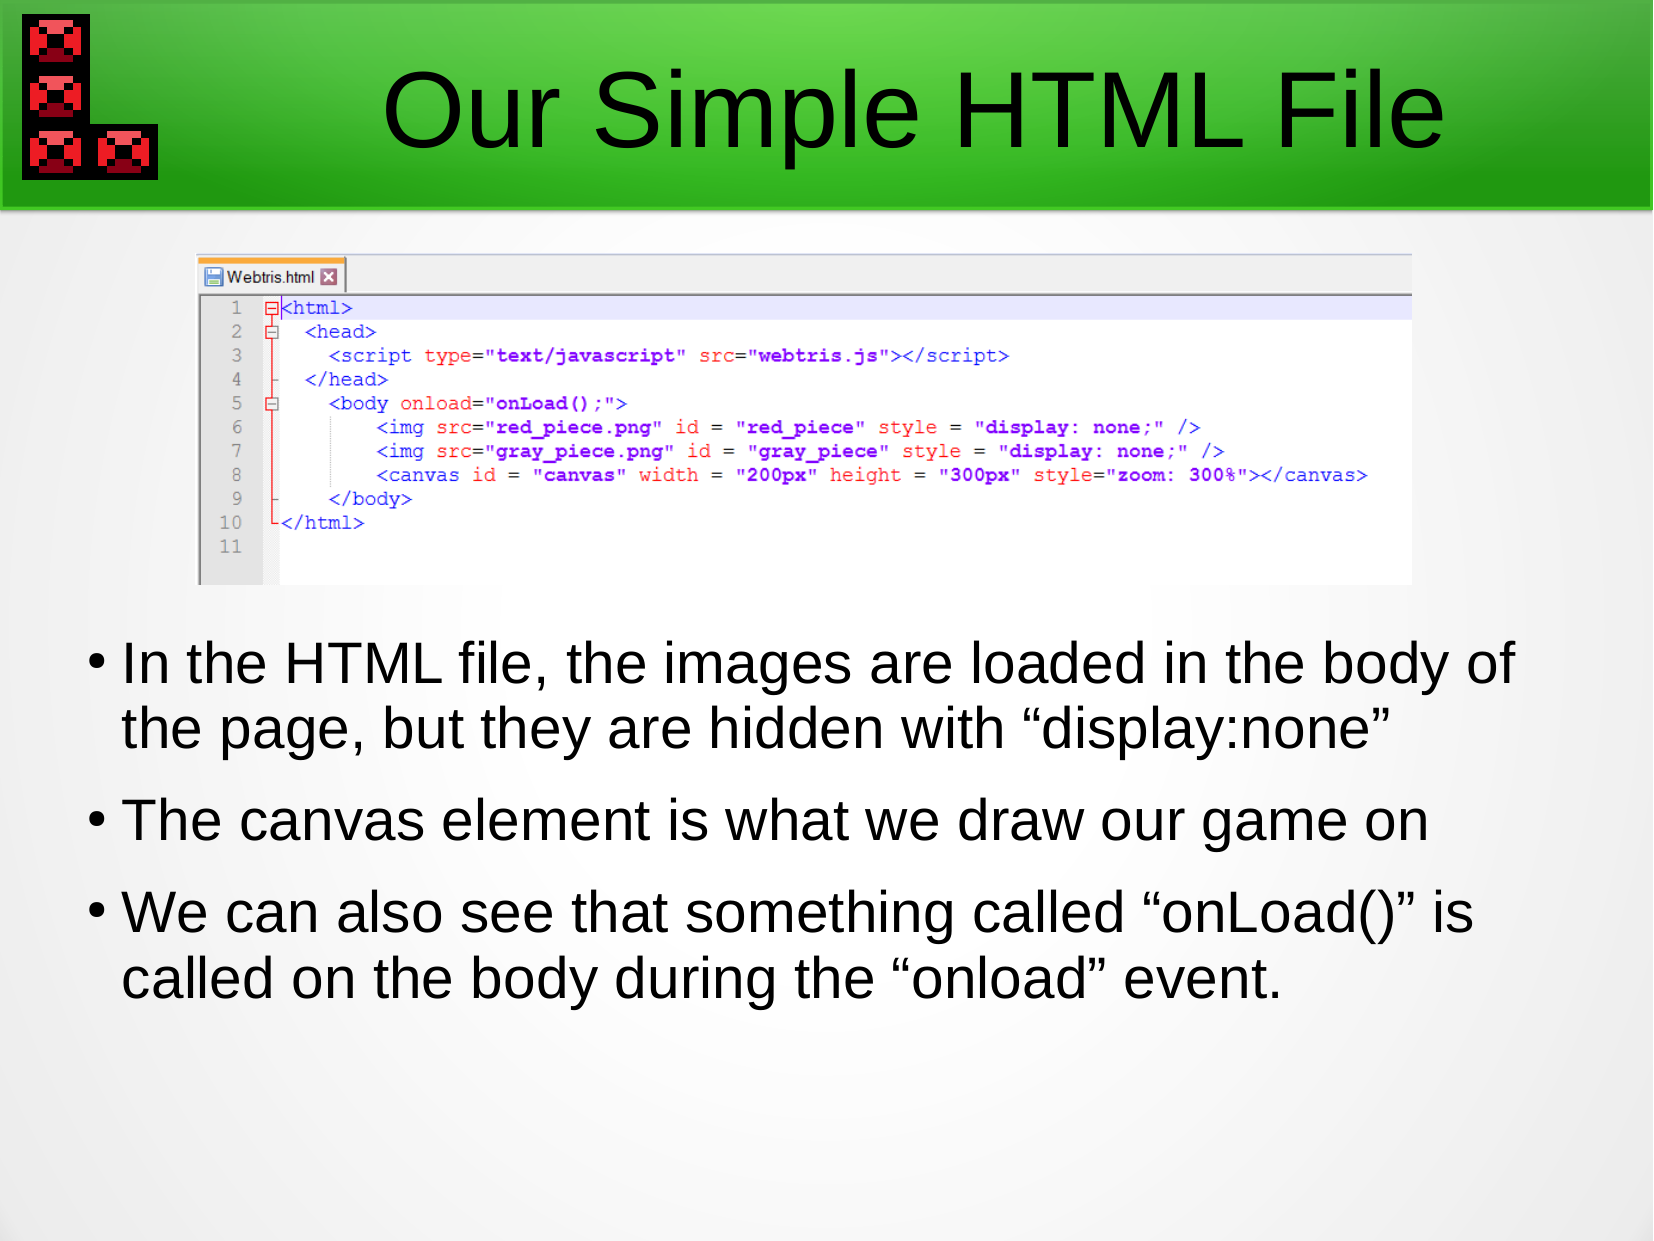

# Our Simple HTML File
In the HTML file, the images are loaded in the body of the page, but they are hidden with “display:none”
The canvas element is what we draw our game on
We can also see that something called “onLoad()” is called on the body during the “onload” event.